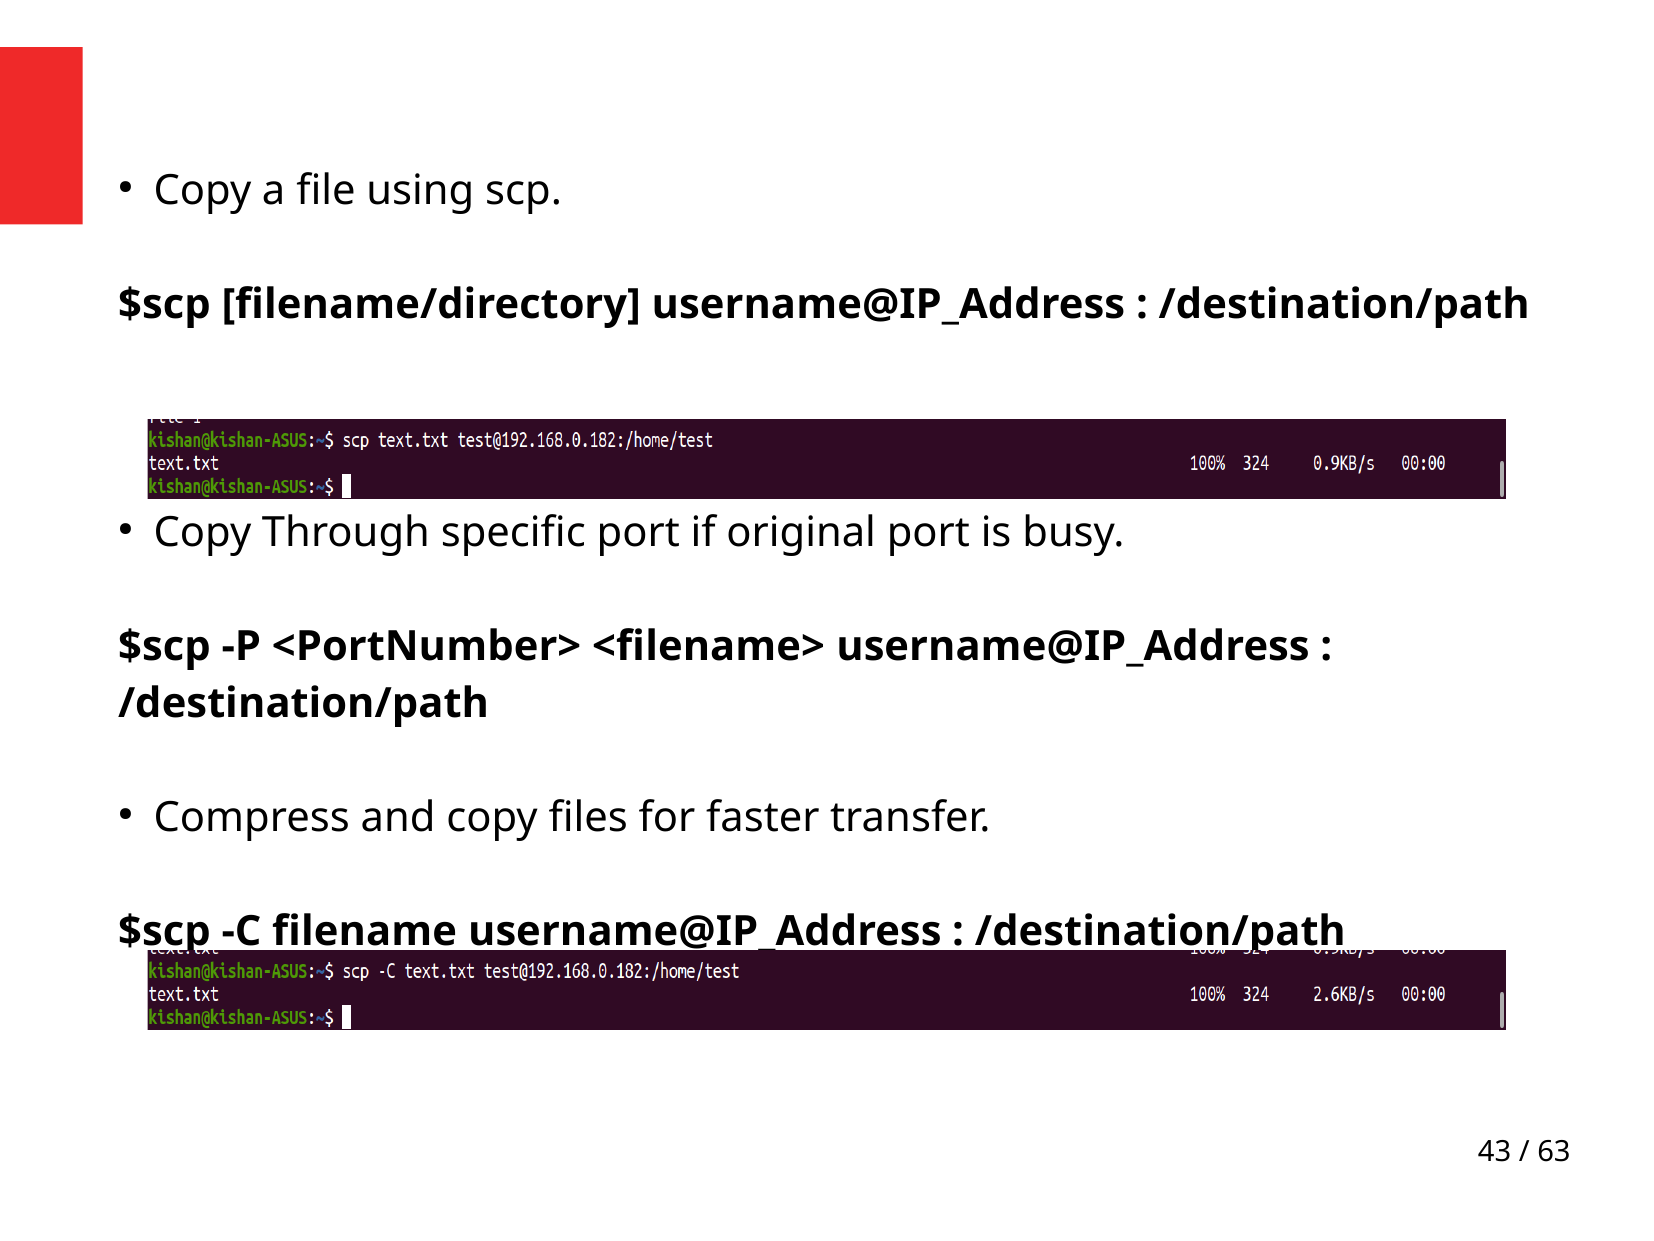

# Copy a file using scp.
$scp [filename/directory] username@IP_Address : /destination/path
Copy Through specific port if original port is busy.
$scp -P <PortNumber> <filename> username@IP_Address : /destination/path
Compress and copy files for faster transfer.
$scp -C filename username@IP_Address : /destination/path
43